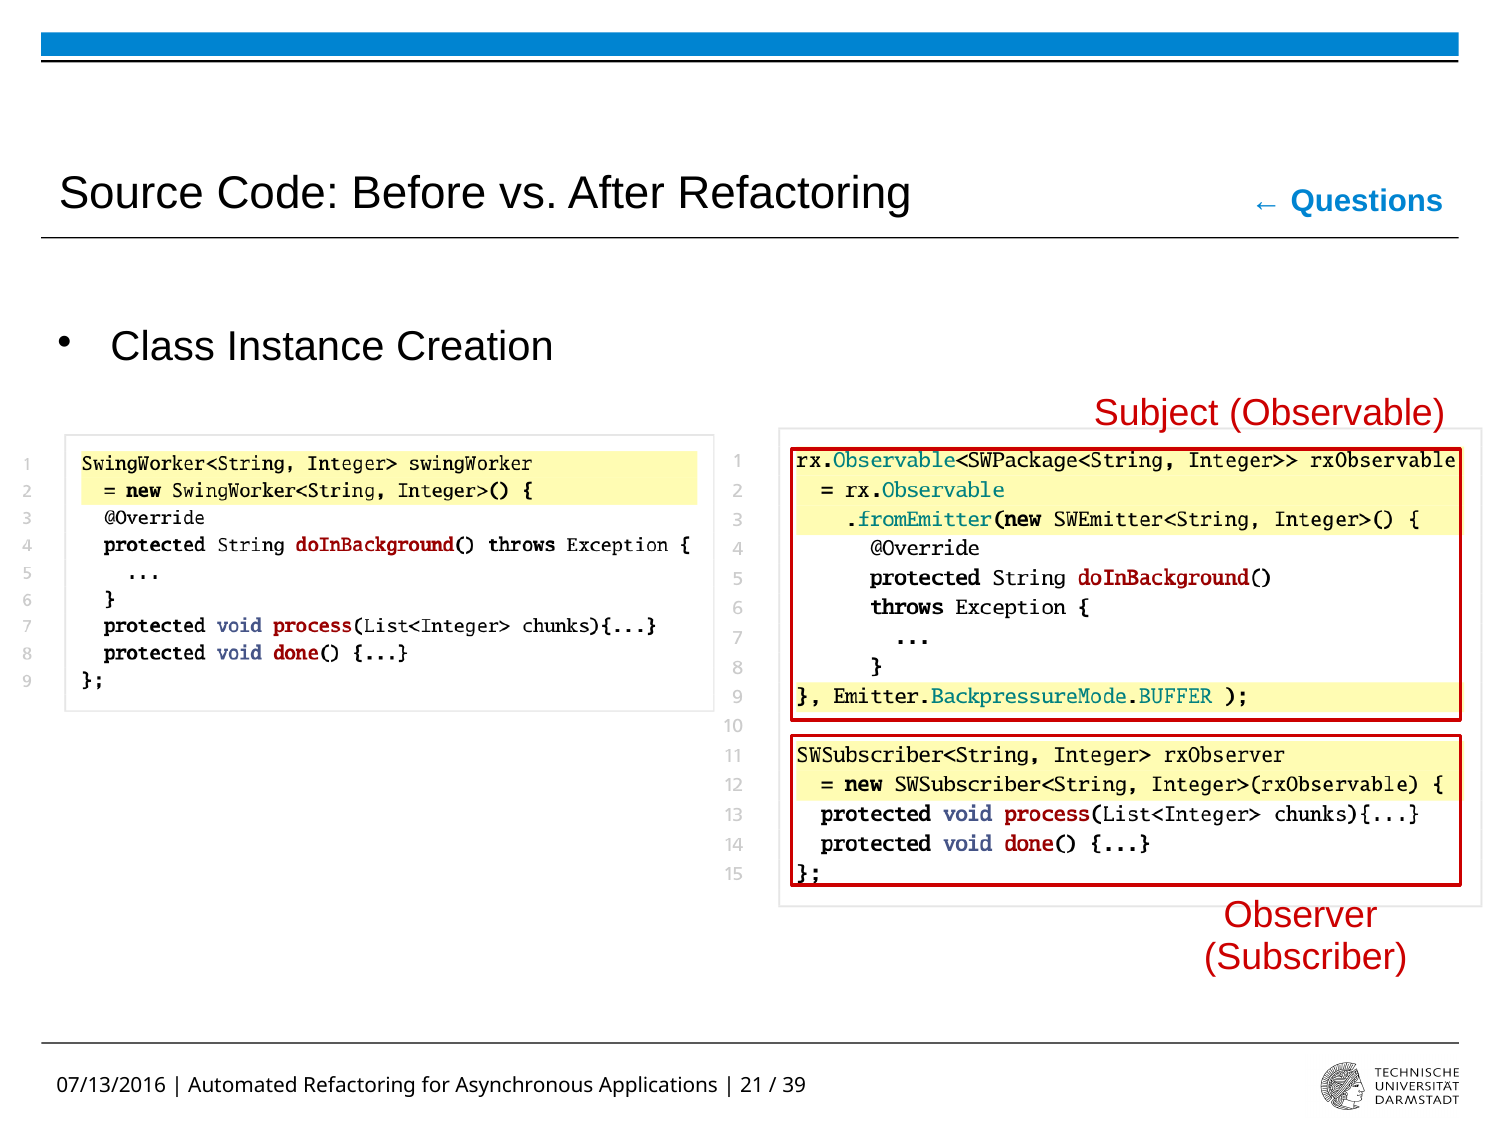

Source Code: Before vs. After Refactoring
← Questions
Class Instance Creation
Subject (Observable)
Observer
(Subscriber)